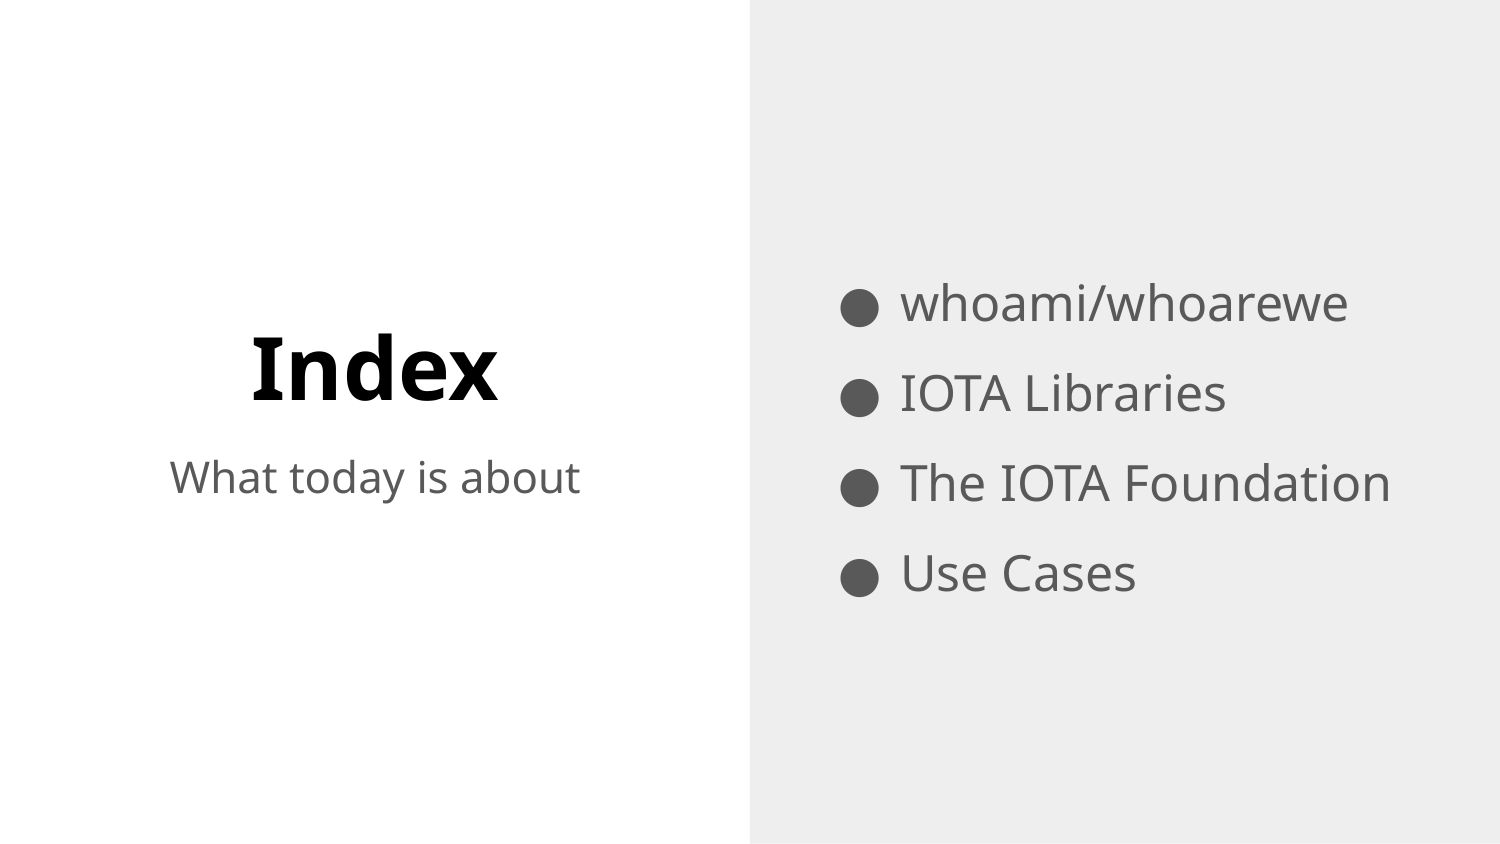

whoami/whoarewe
IOTA Libraries
The IOTA Foundation
Use Cases
# Index
What today is about